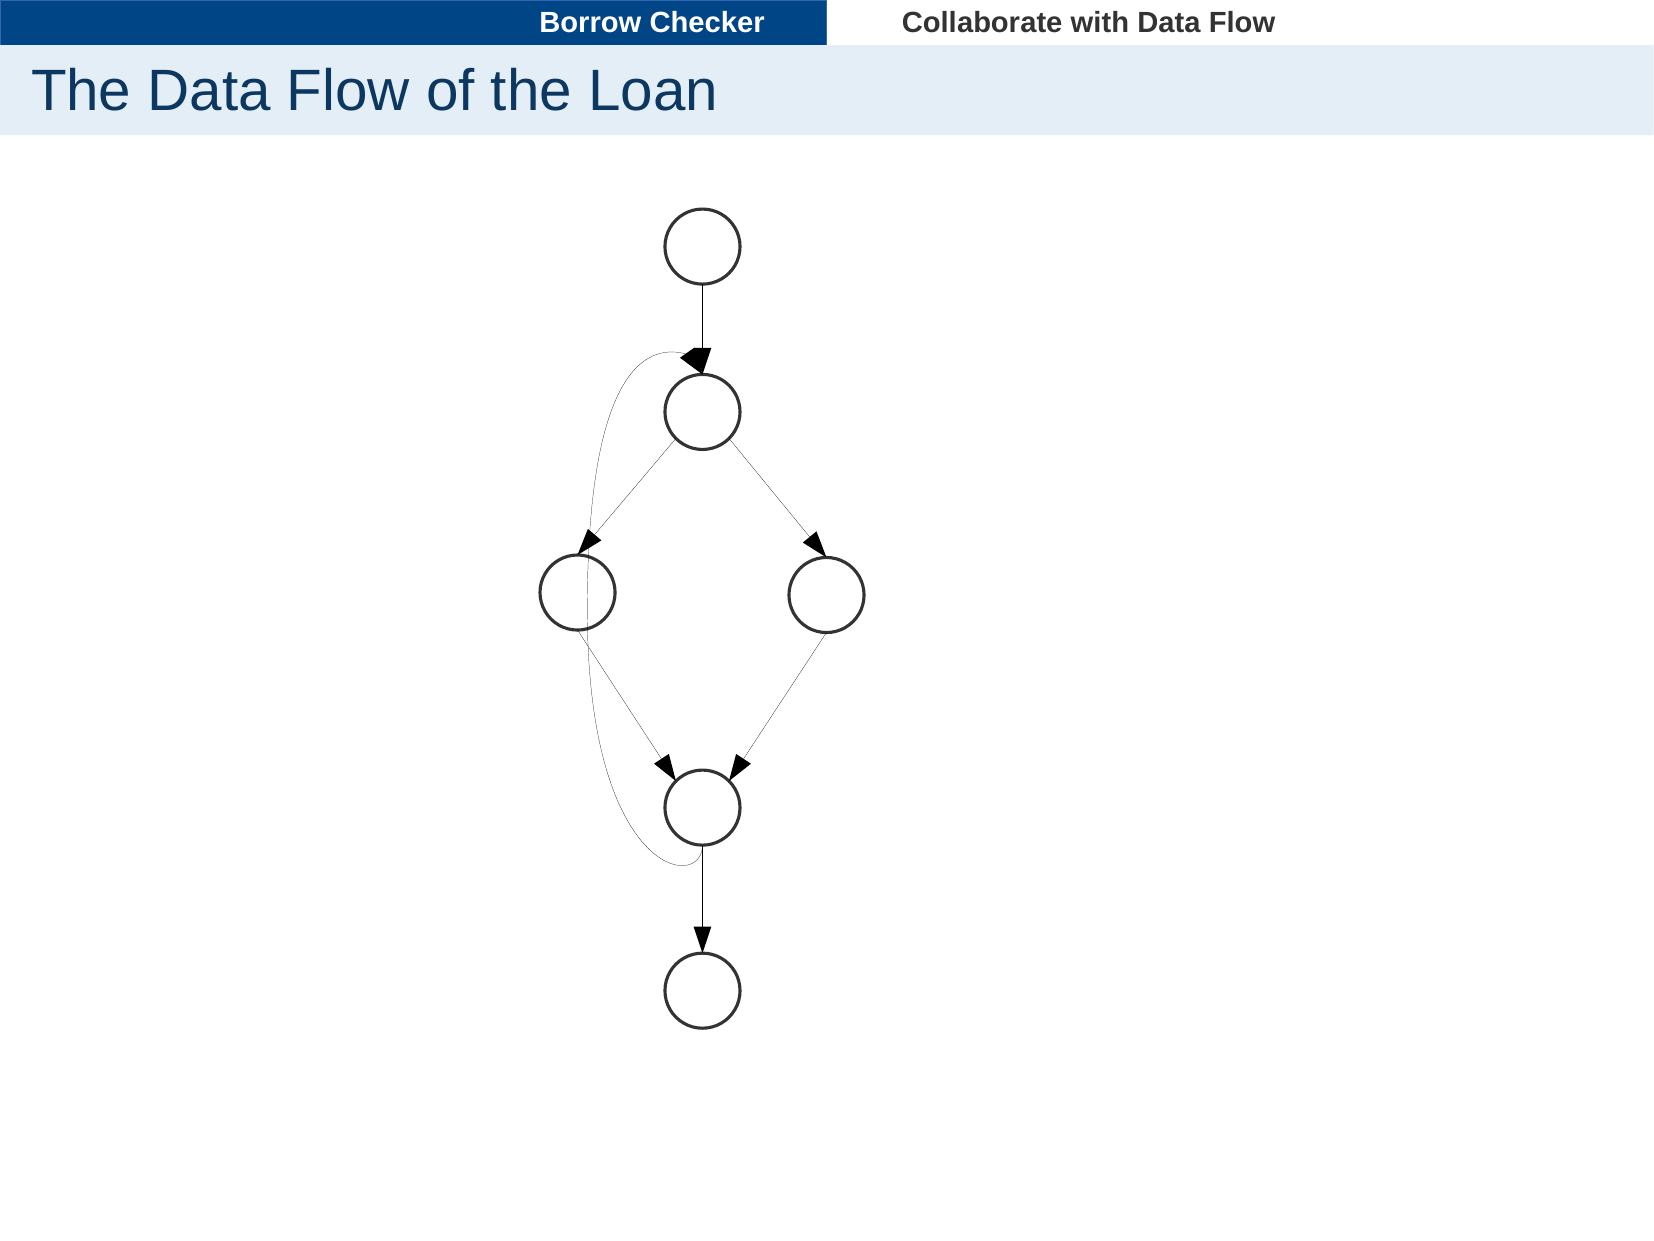

# Borrow Checker
	Collaborate with Data Flow
 The Data Flow of the Loan
26